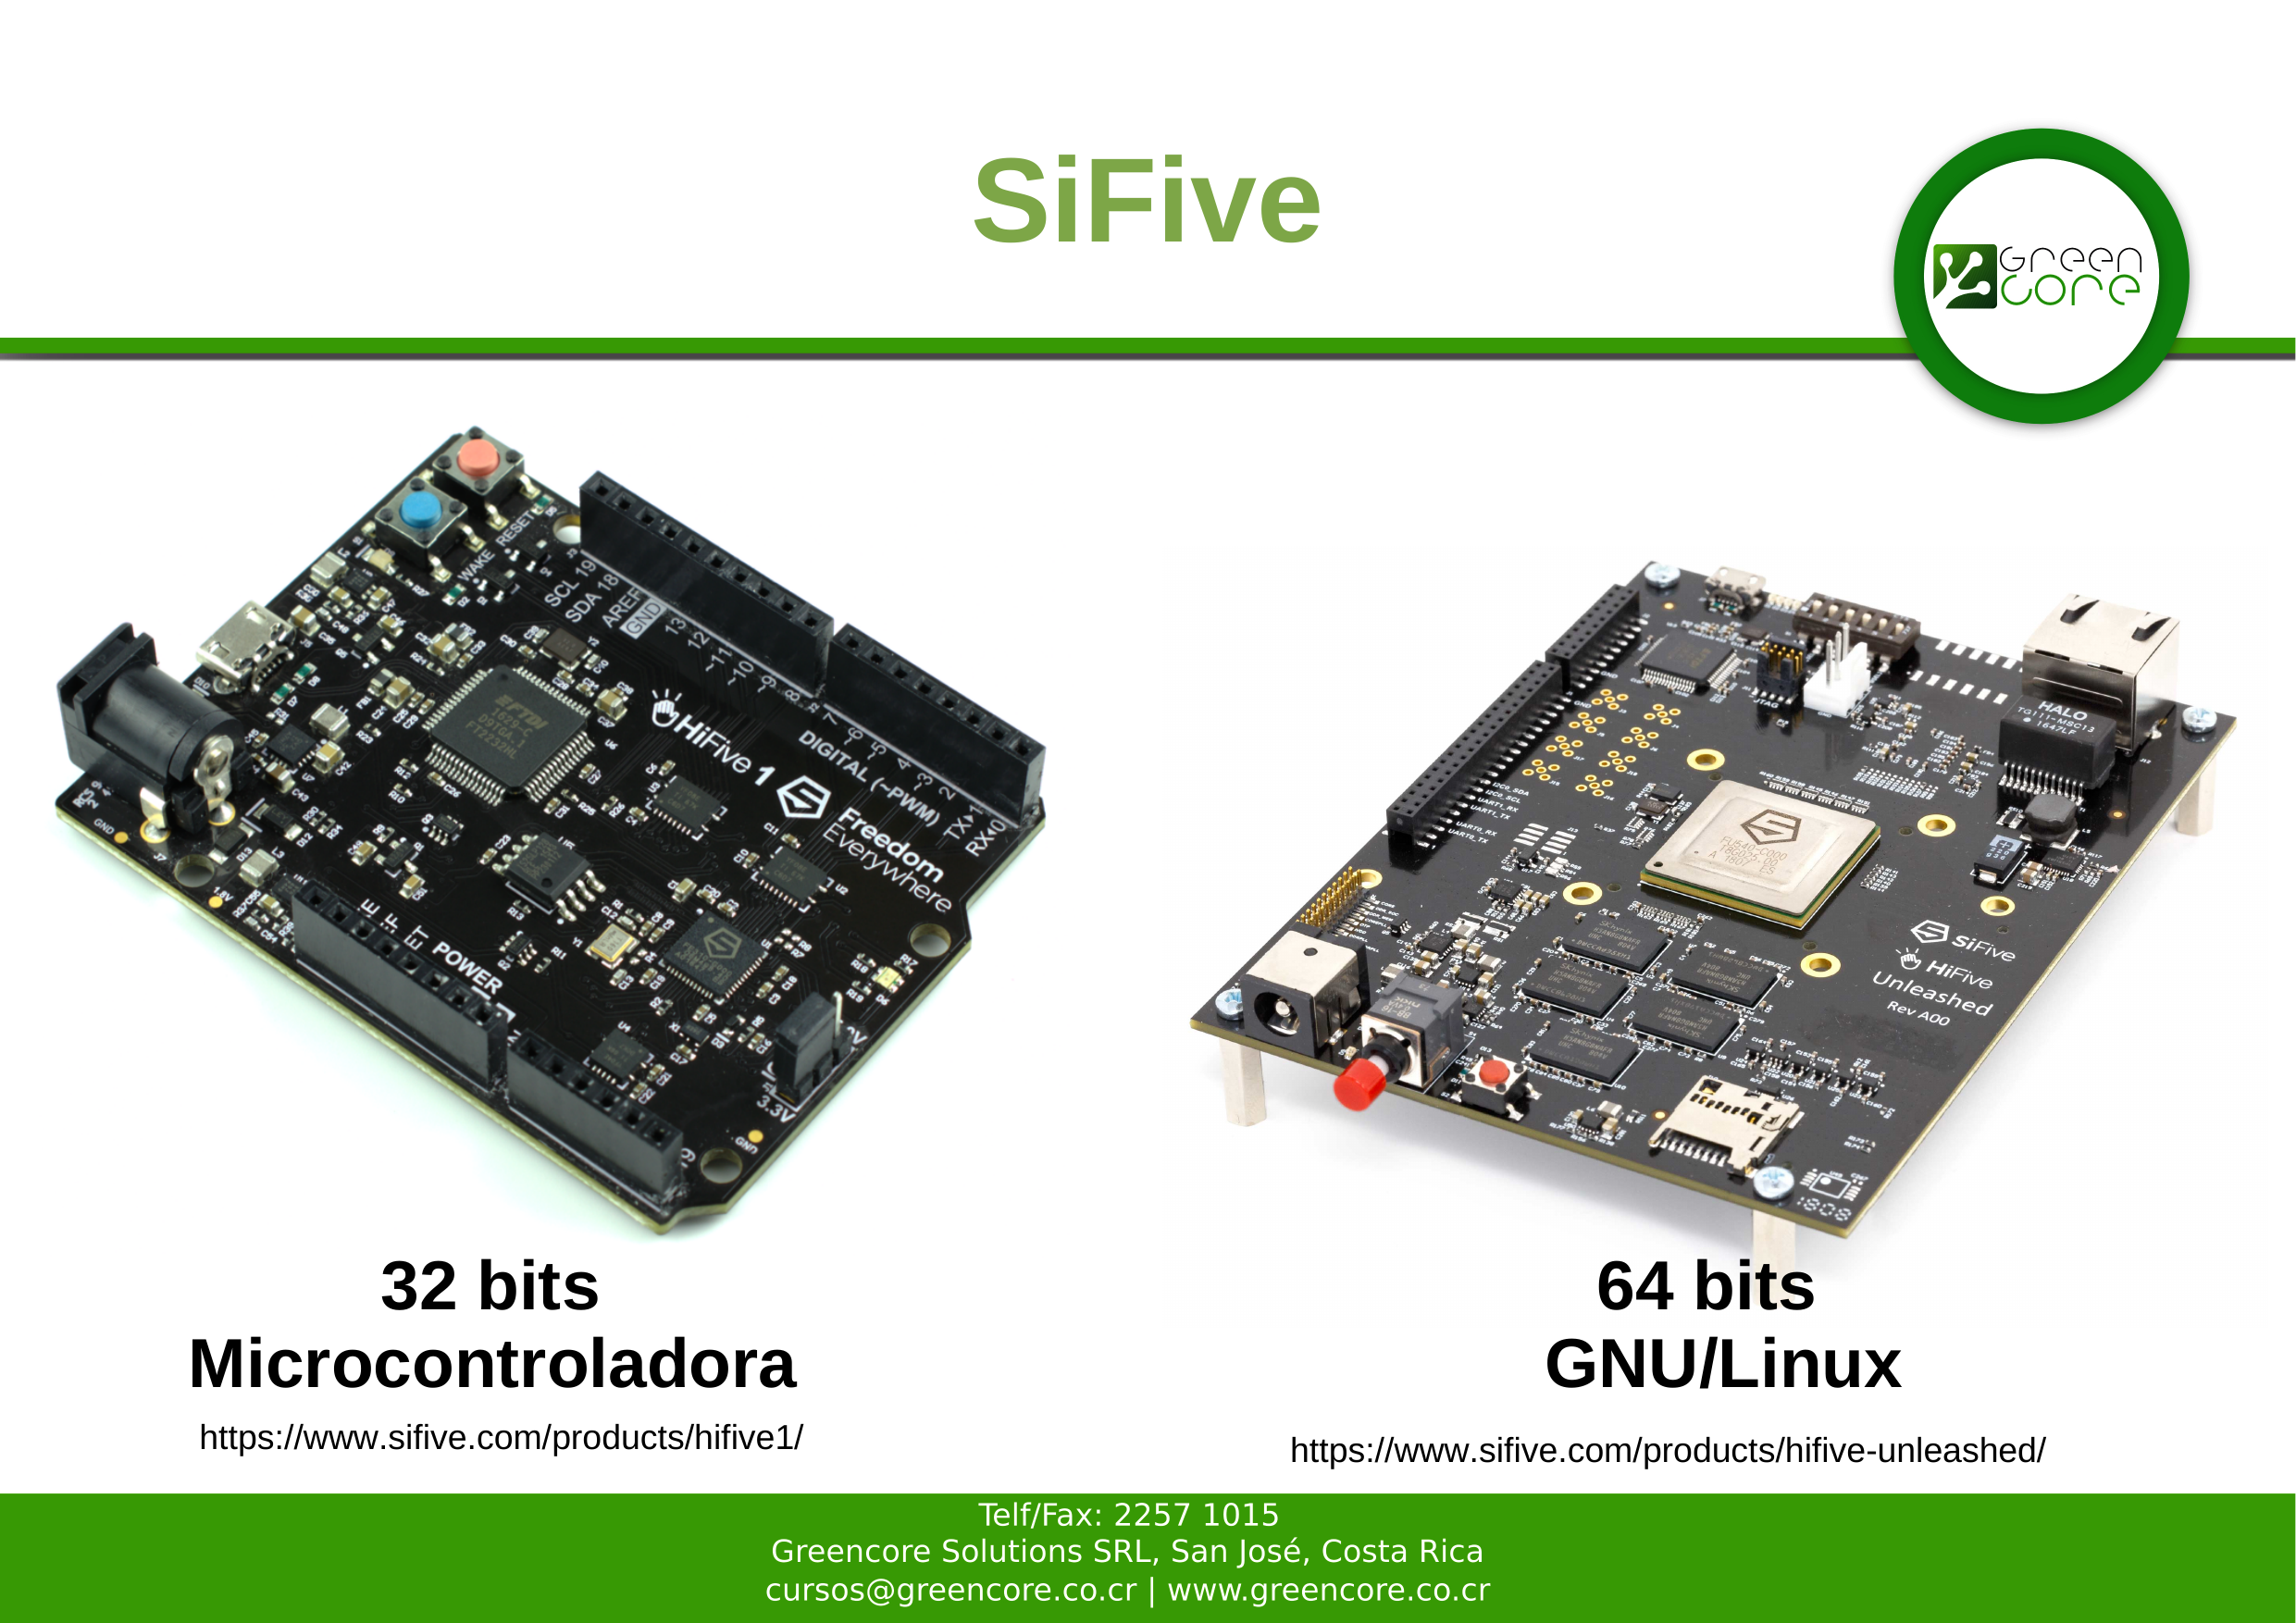

# SiFive
 32 bits 64 bits
 Microcontroladora GNU/Linux
https://www.sifive.com/products/hifive1/
https://www.sifive.com/products/hifive-unleashed/